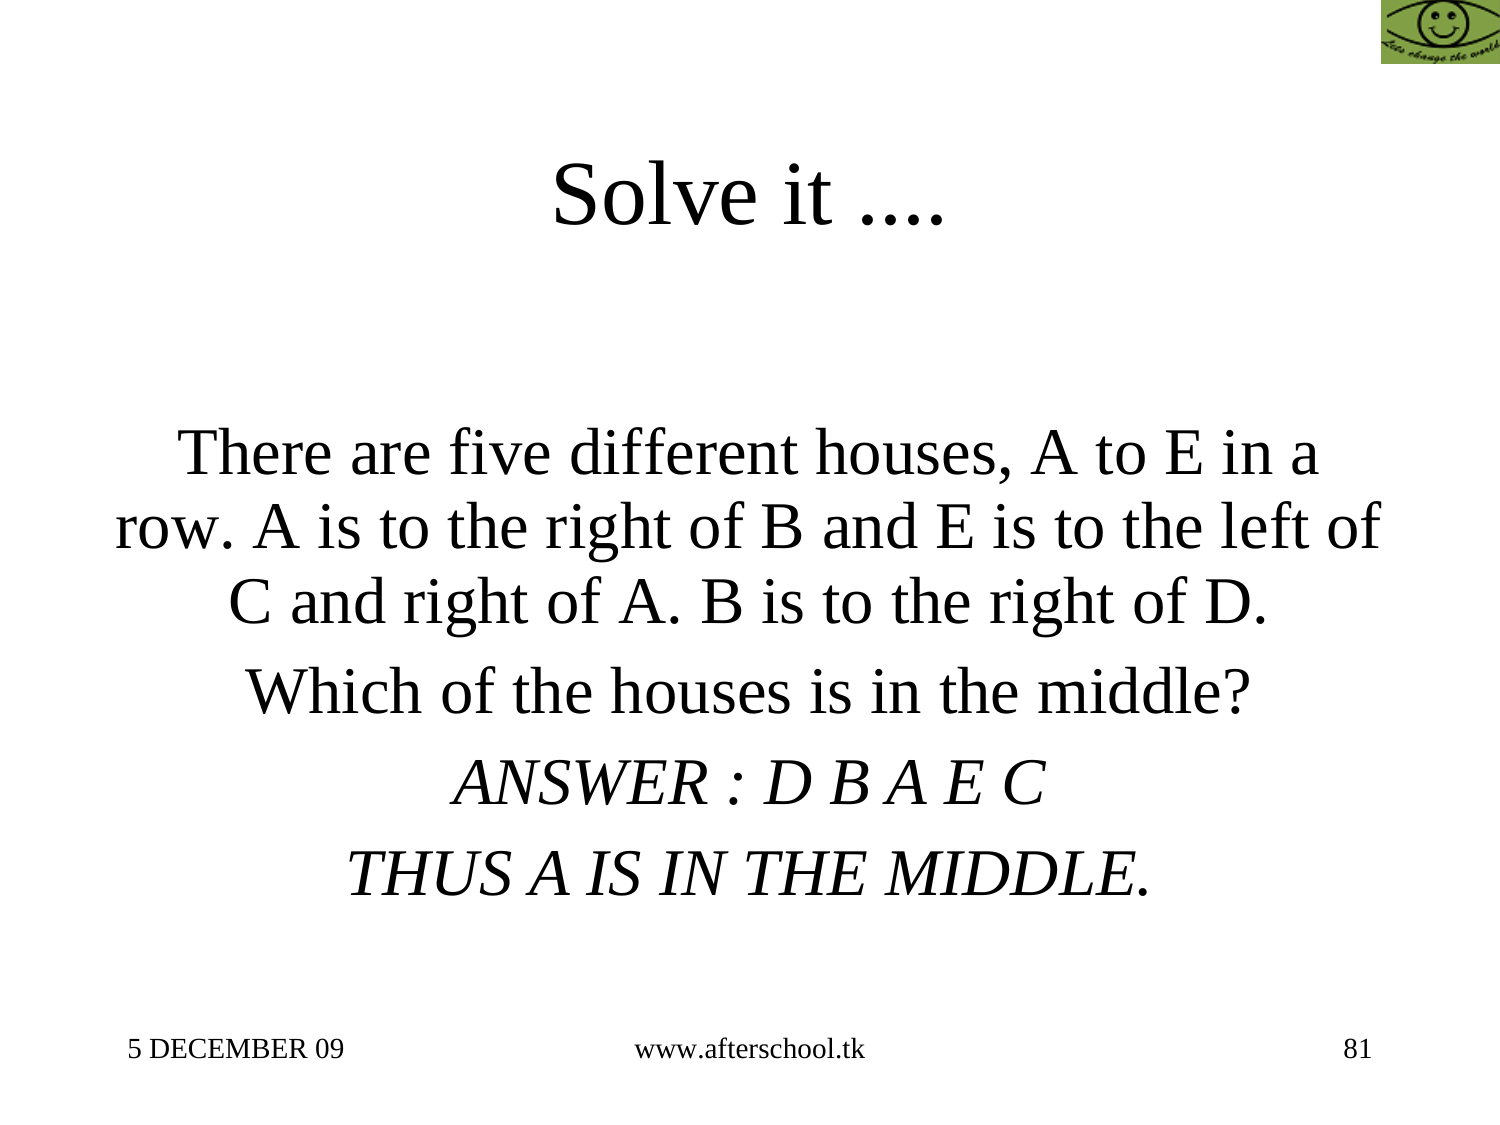

# Solve it ....
There are five different houses, A to E in a row. A is to the right of B and E is to the left of C and right of A. B is to the right of D.
Which of the houses is in the middle?
ANSWER : D B A E C
THUS A IS IN THE MIDDLE.
MFI Seminar Jain PG College
AFTERSCHOOOL centre for social entrepreneurship
81